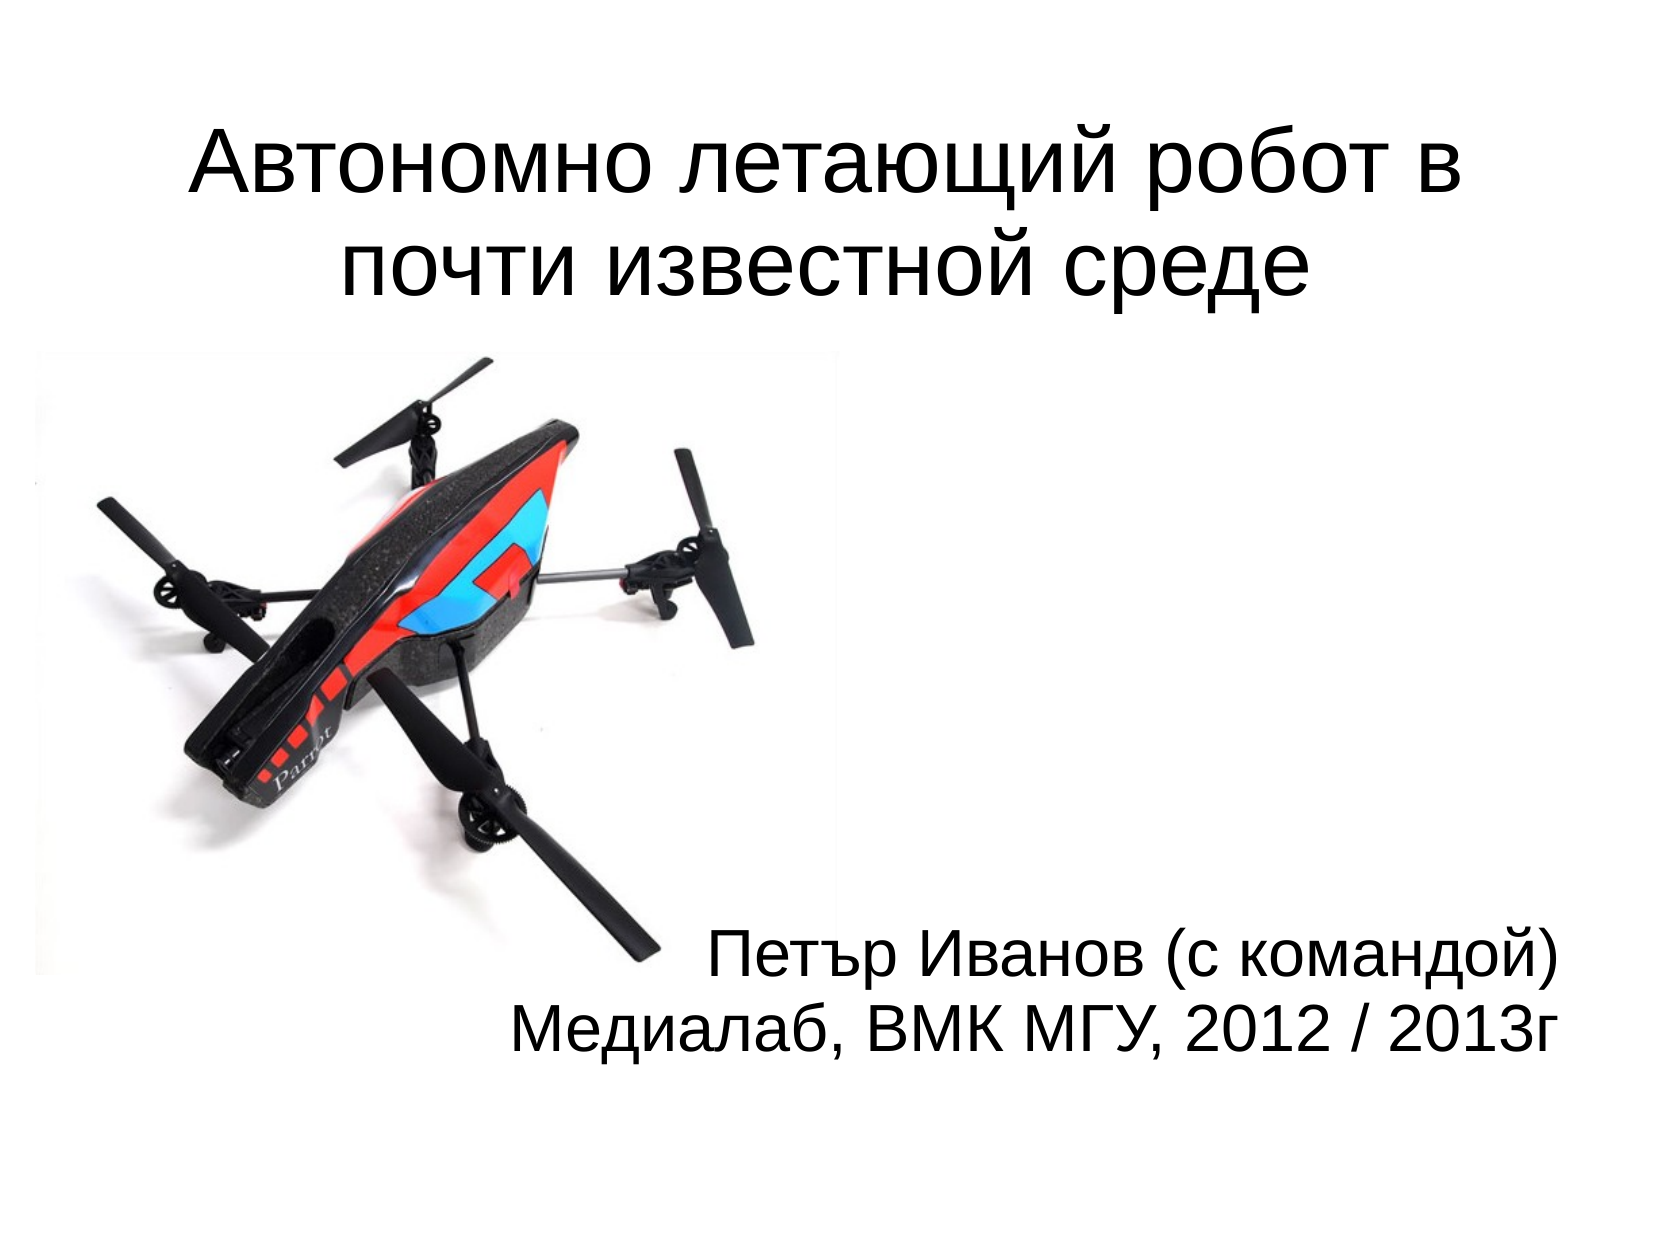

# Автономно летающий робот в почти известной среде
Петър Иванов (с командой)
Медиалаб, ВМК МГУ, 2012 / 2013г